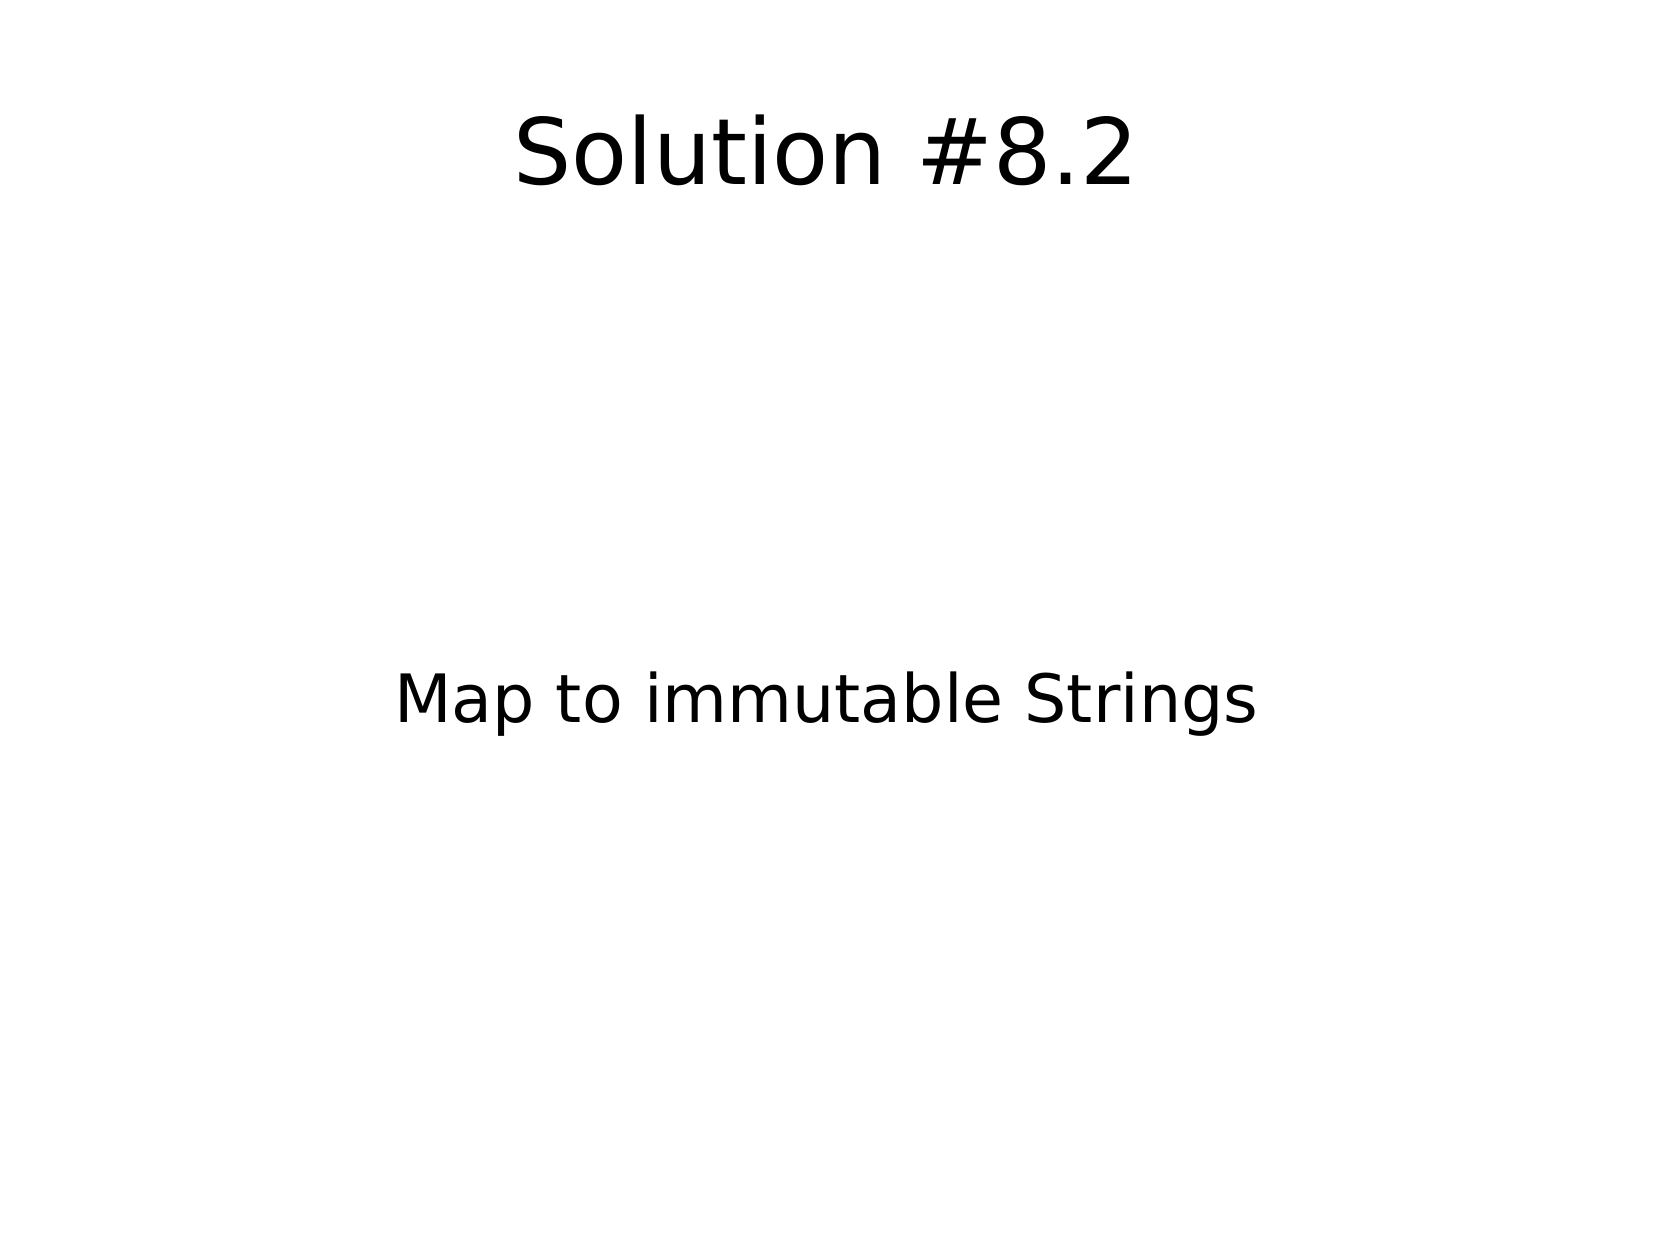

# Solution #8.2
Map to immutable Strings